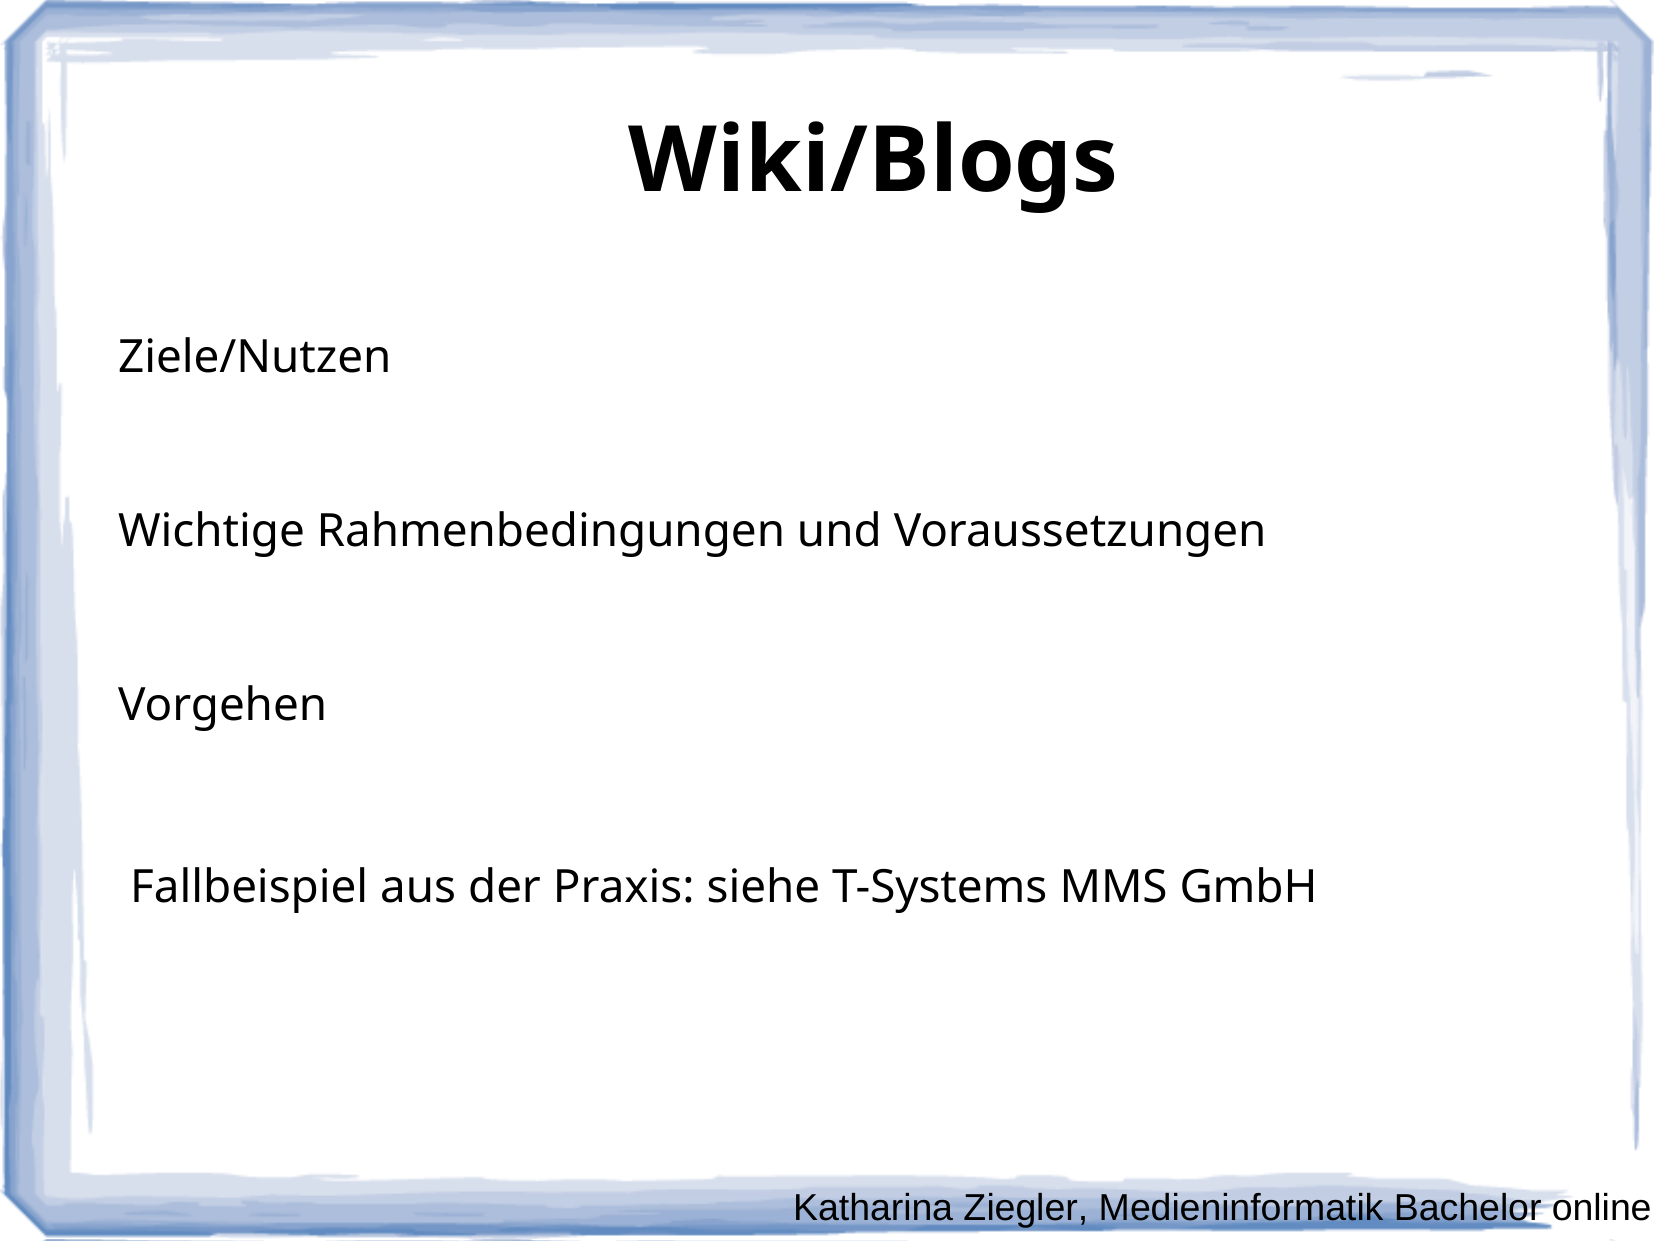

# Wiki/Blogs
Ziele/Nutzen
Wichtige Rahmenbedingungen und Voraussetzungen
Vorgehen
 Fallbeispiel aus der Praxis: siehe T-Systems MMS GmbH
Katharina Ziegler, Medieninformatik Bachelor online